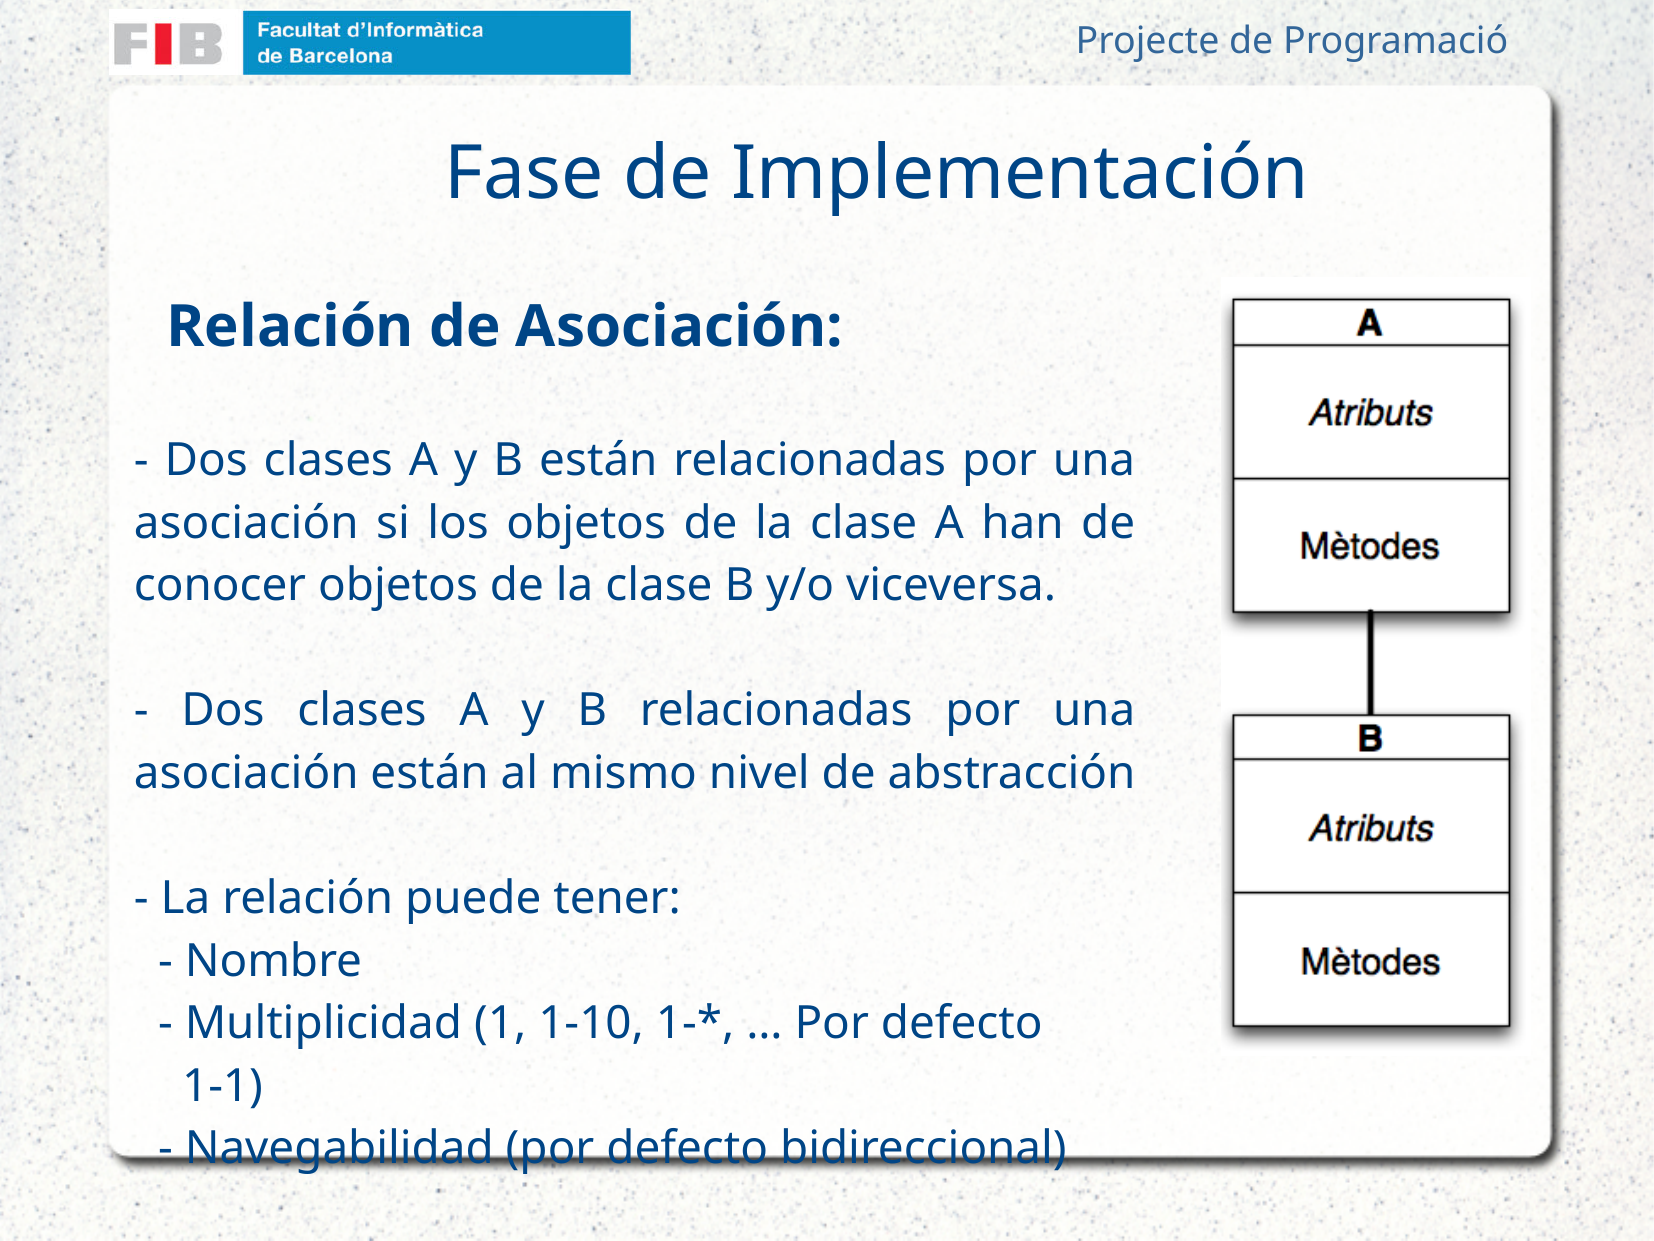

Projecte de Programació
Fase de Implementación
Relación de Asociación:
- Dos clases A y B están relacionadas por una asociación si los objetos de la clase A han de conocer objetos de la clase B y/o viceversa.
- Dos clases A y B relacionadas por una asociación están al mismo nivel de abstracción
- La relación puede tener:
 - Nombre
 - Multiplicidad (1, 1-10, 1-*, … Por defecto
 1-1)
 - Navegabilidad (por defecto bidireccional)